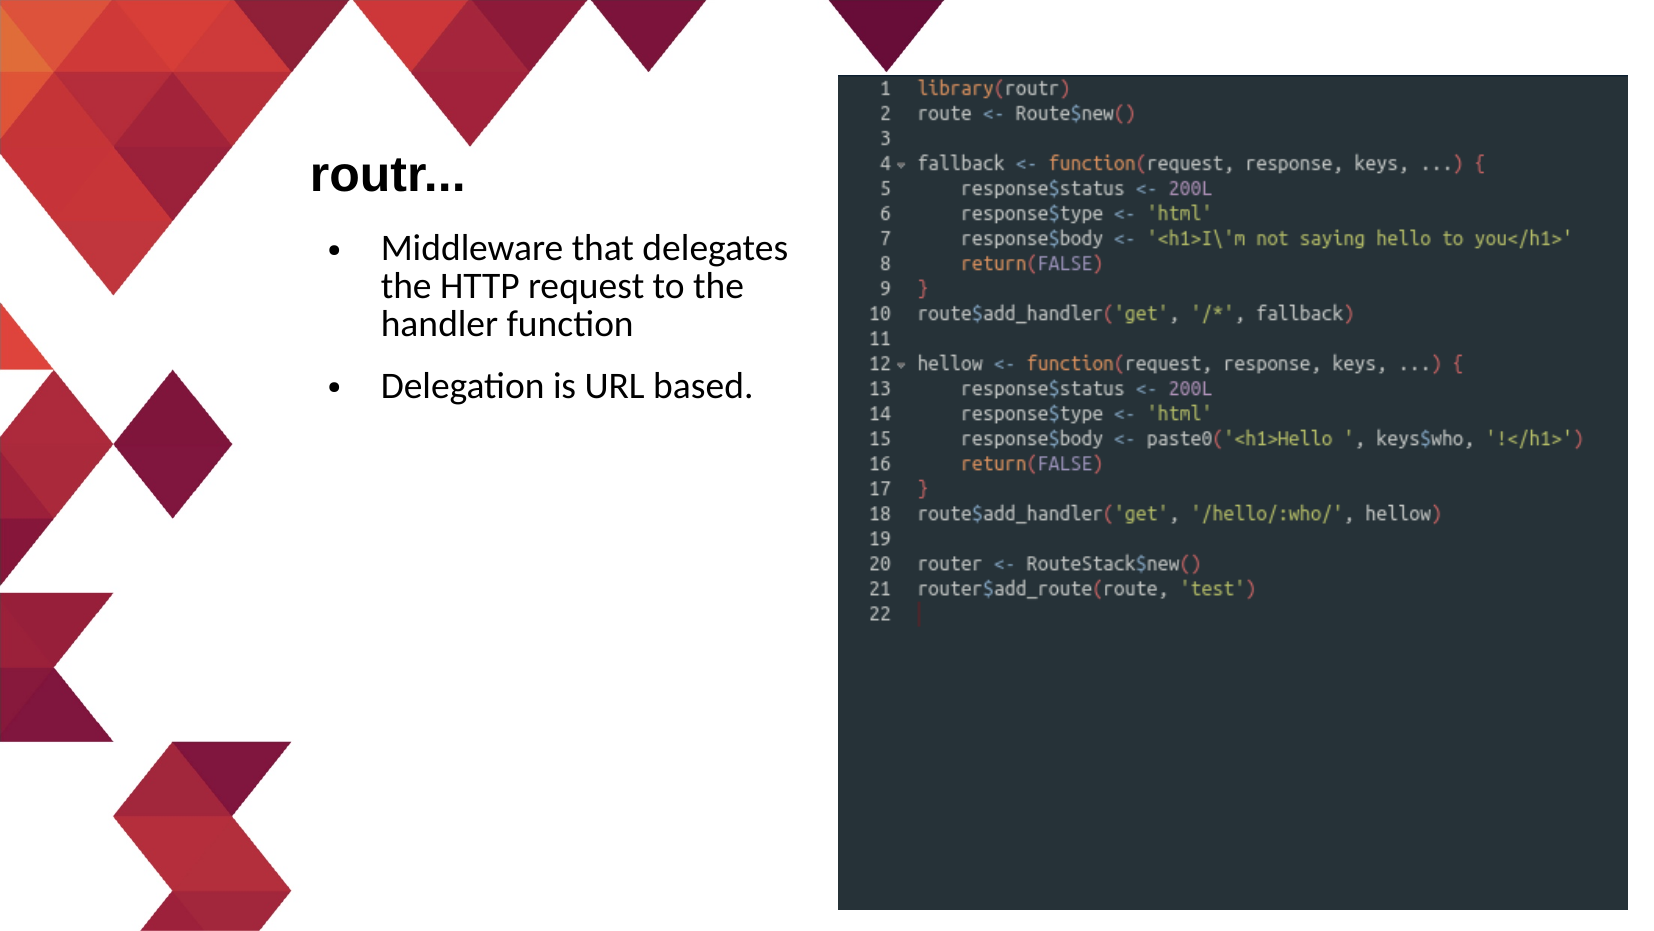

# routr...
Middleware that delegates the HTTP request to the handler function
Delegation is URL based.